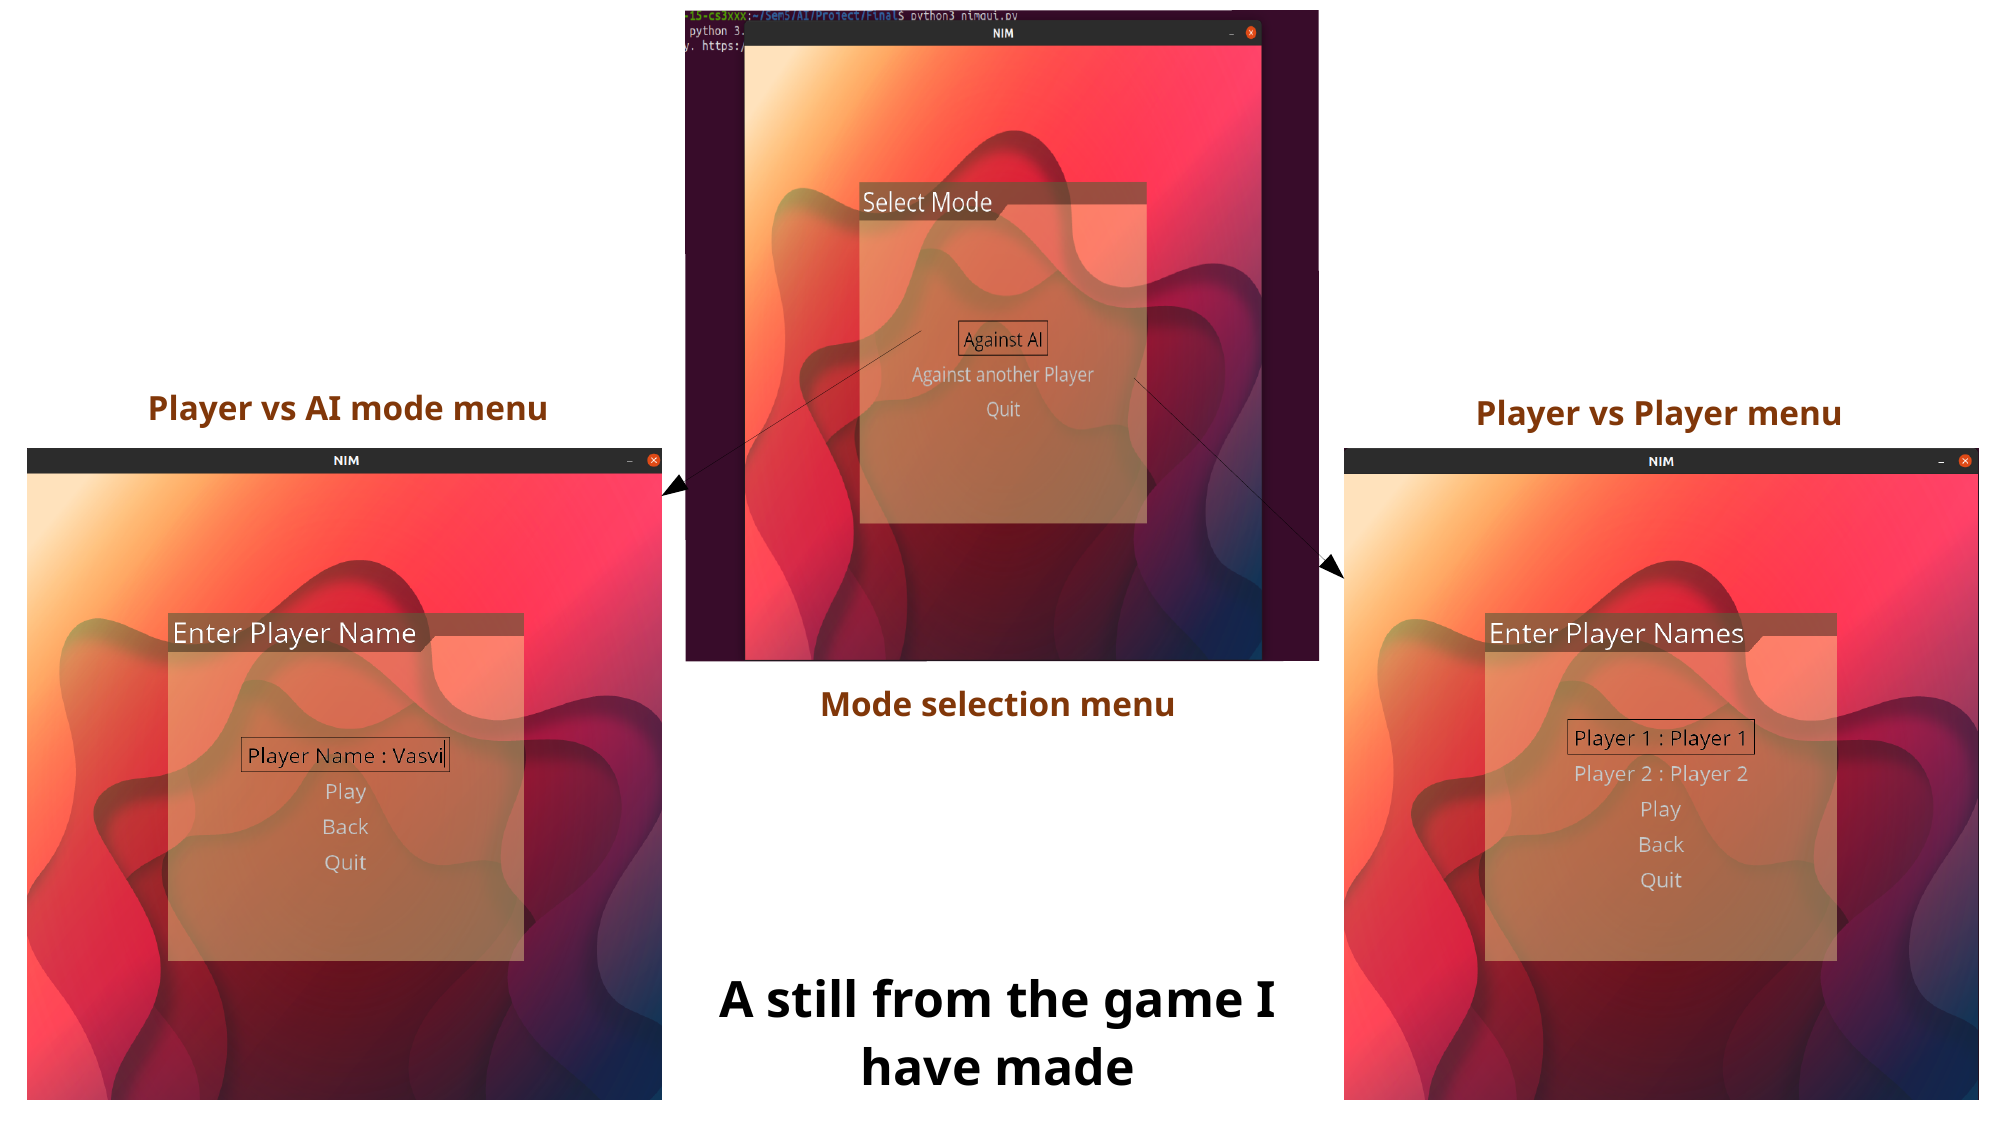

Player vs AI mode menu
Player vs Player menu
Mode selection menu
A still from the game I have made